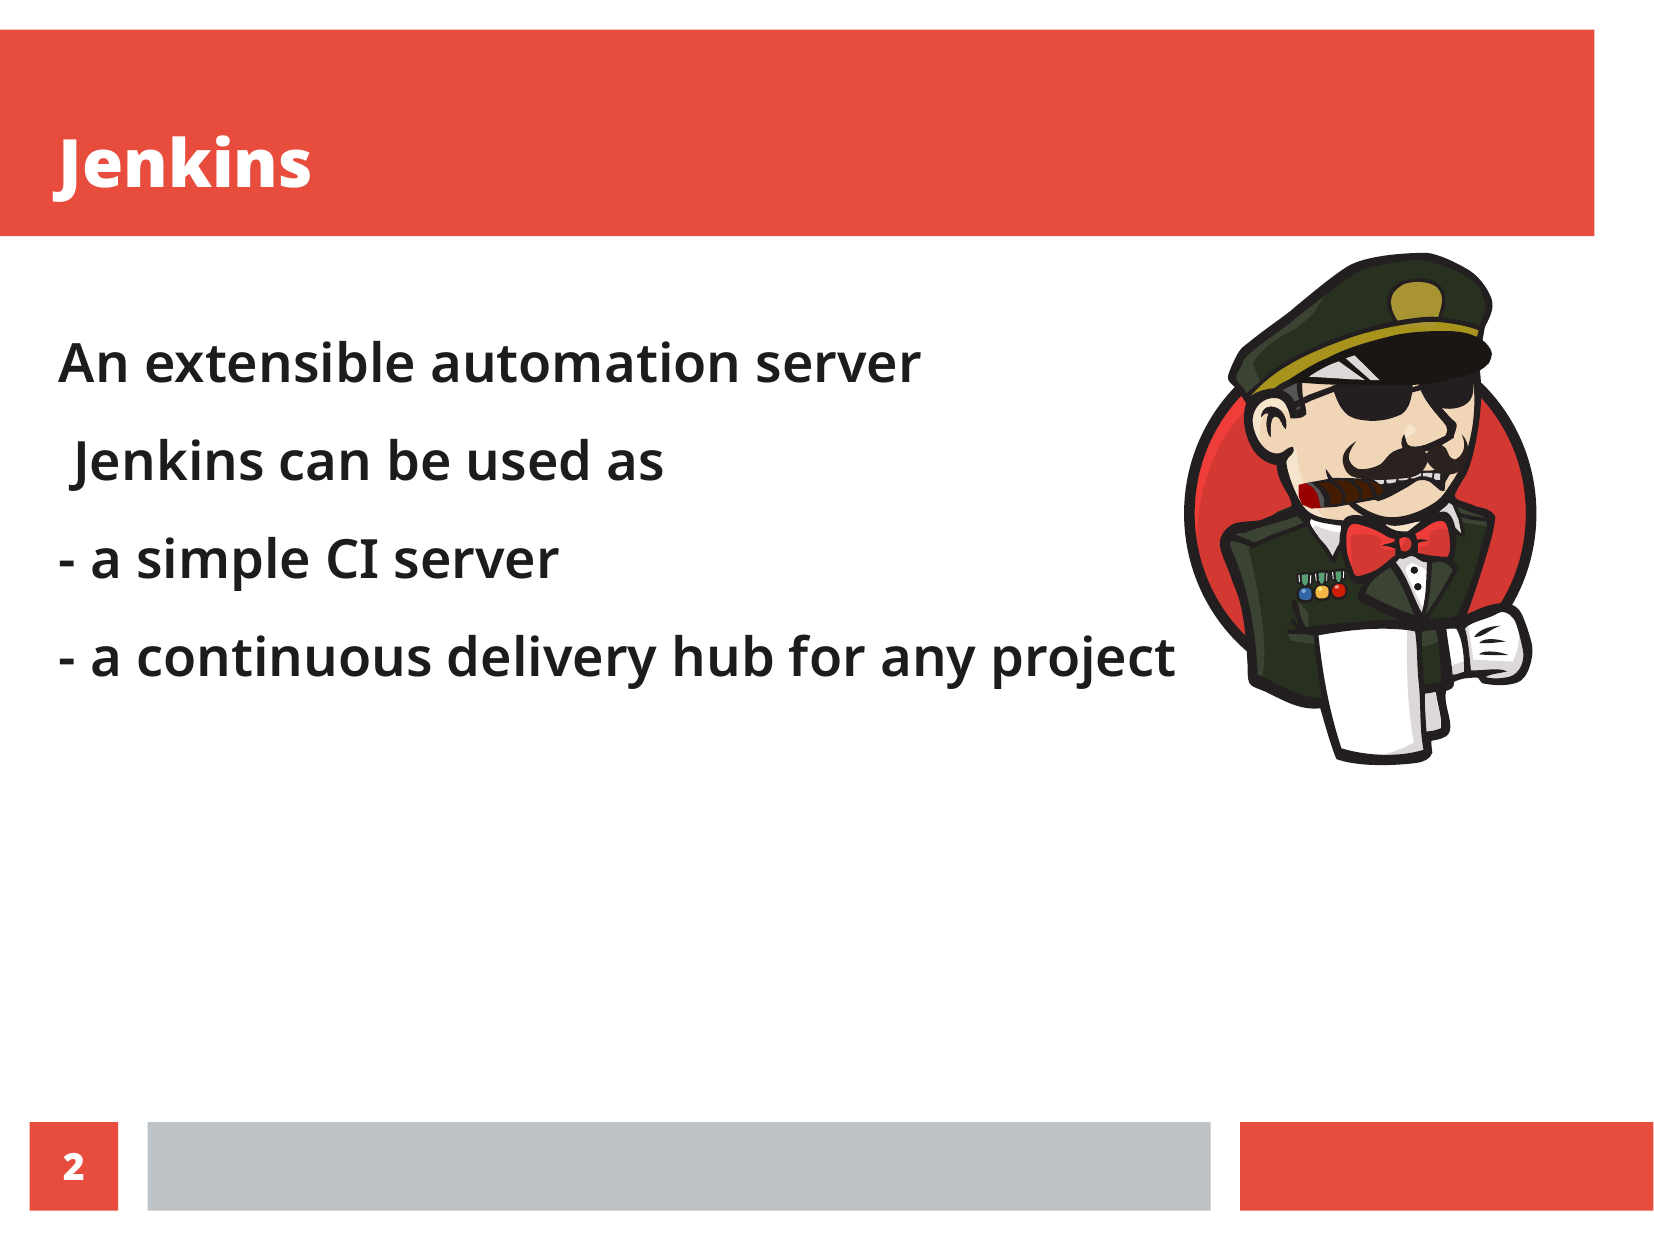

# Jenkins
An extensible automation server
 Jenkins can be used as
- a simple CI server
- a continuous delivery hub for any project
2